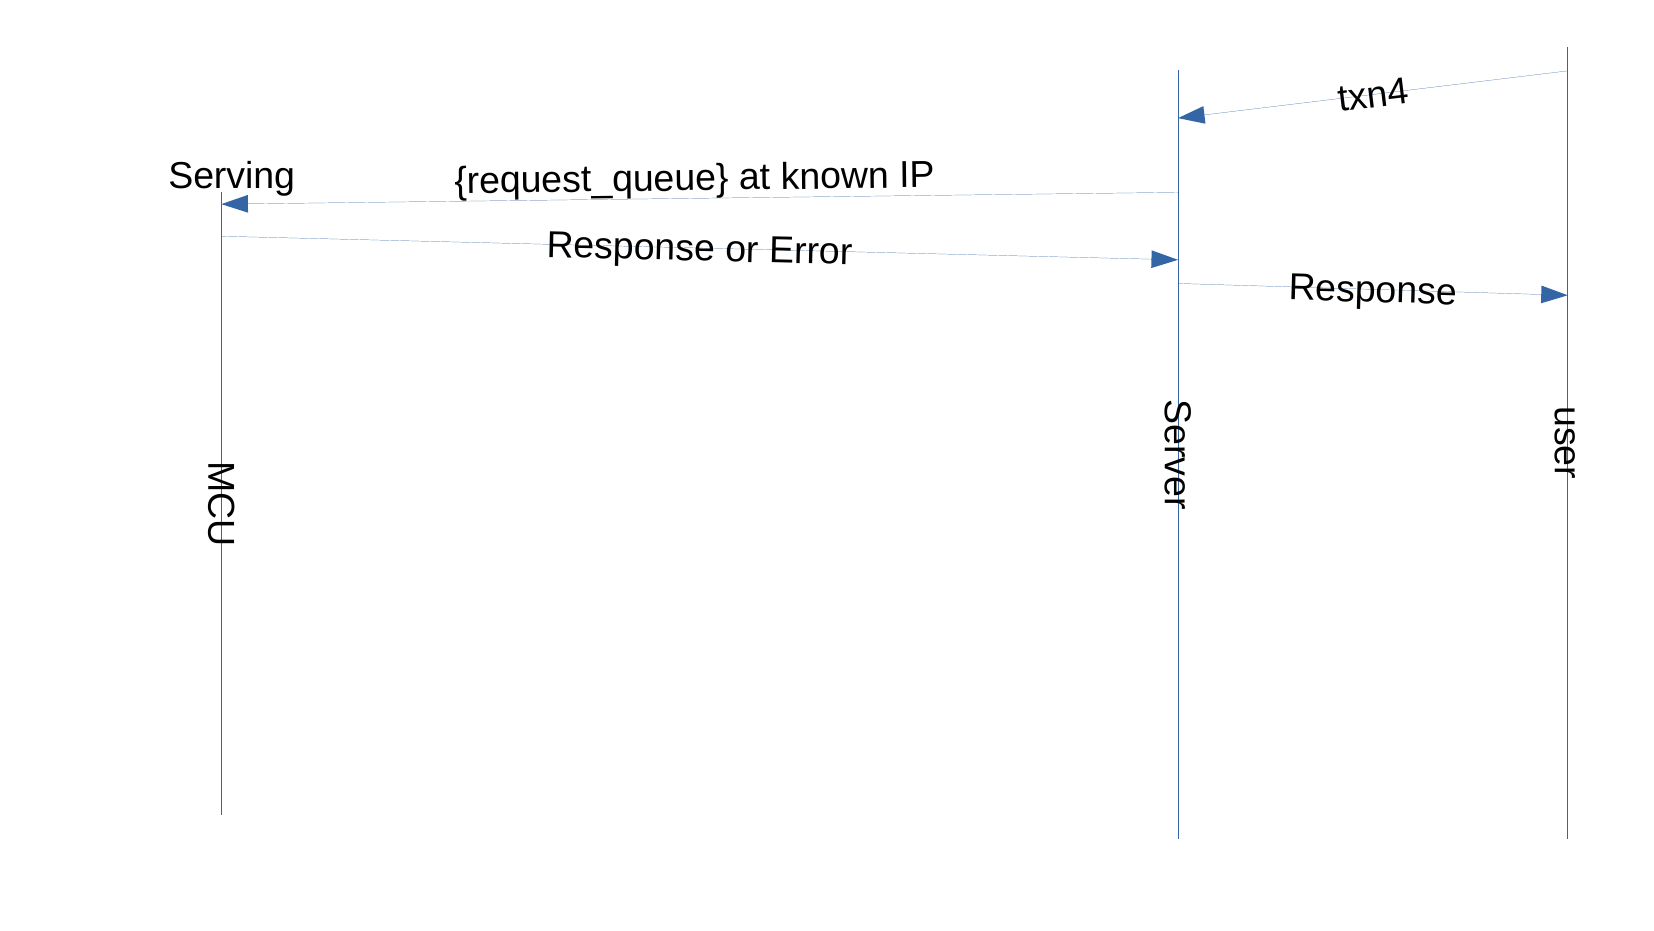

user
Server
txn4
Serving
MCU
{request_queue} at known IP
Response or Error
Response